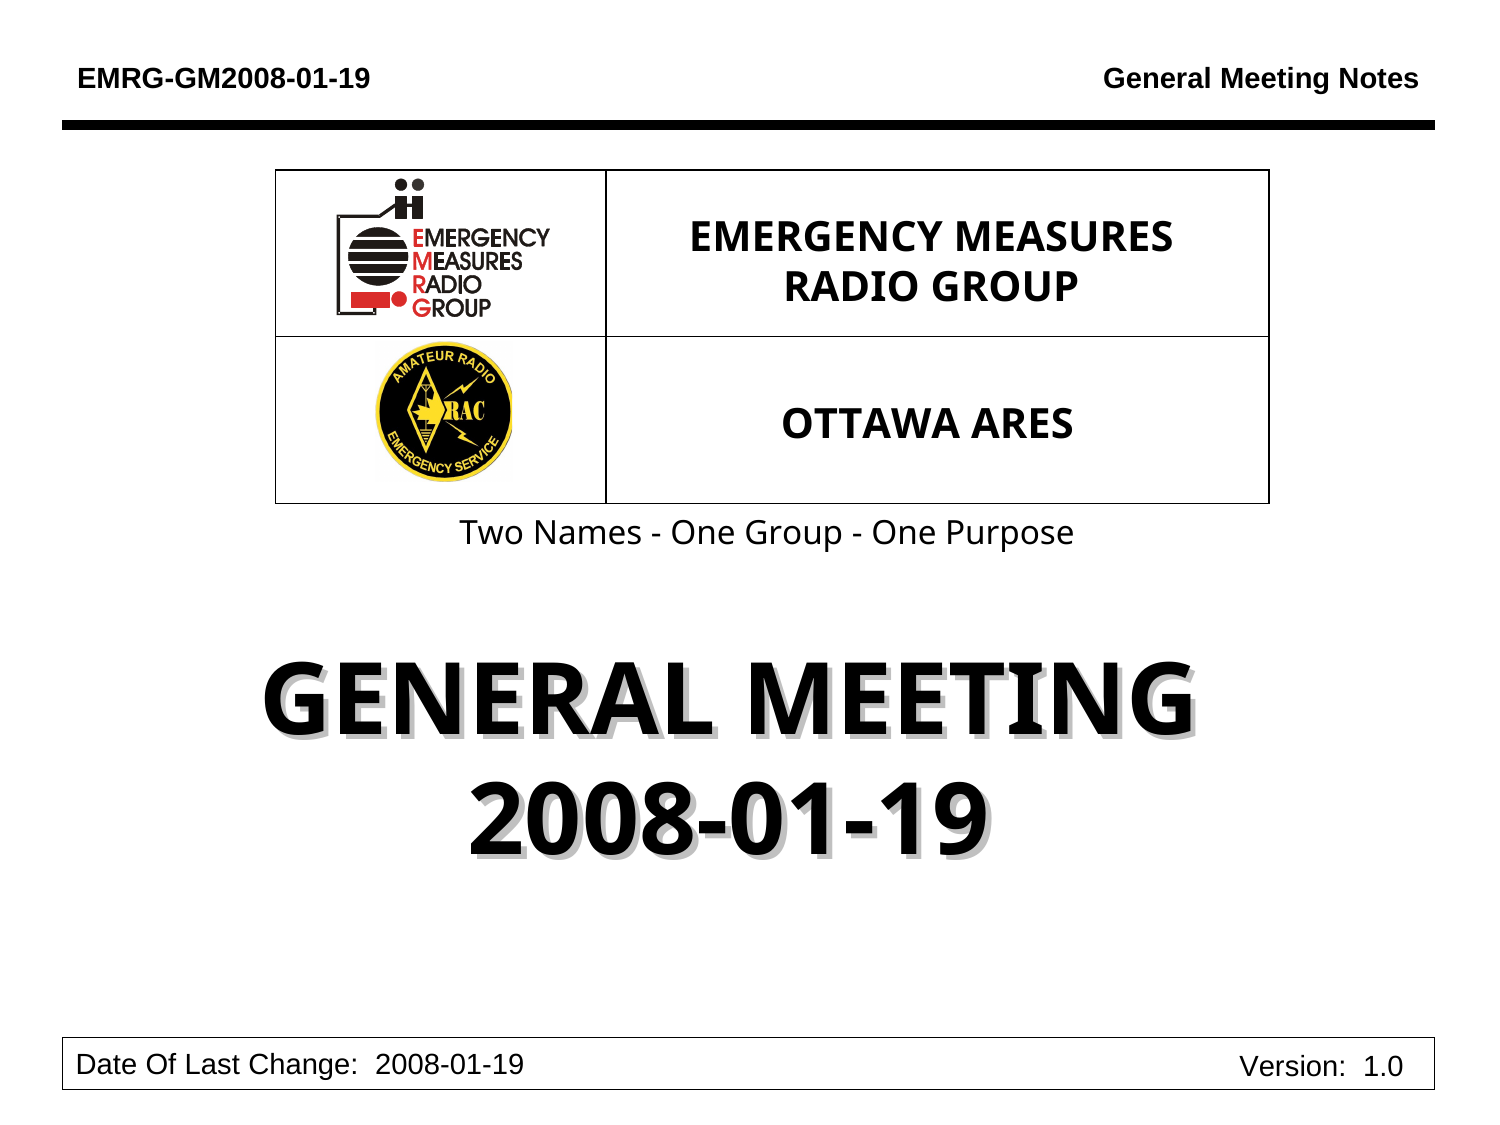

EMRG-GM2008-01-19
General Meeting Notes
EMERGENCY MEASURES RADIO GROUP
OTTAWA ARES
Two Names - One Group - One Purpose
GENERAL MEETING
2008-01-19
Date Of Last Change: 2008-01-19
Version: 1.0